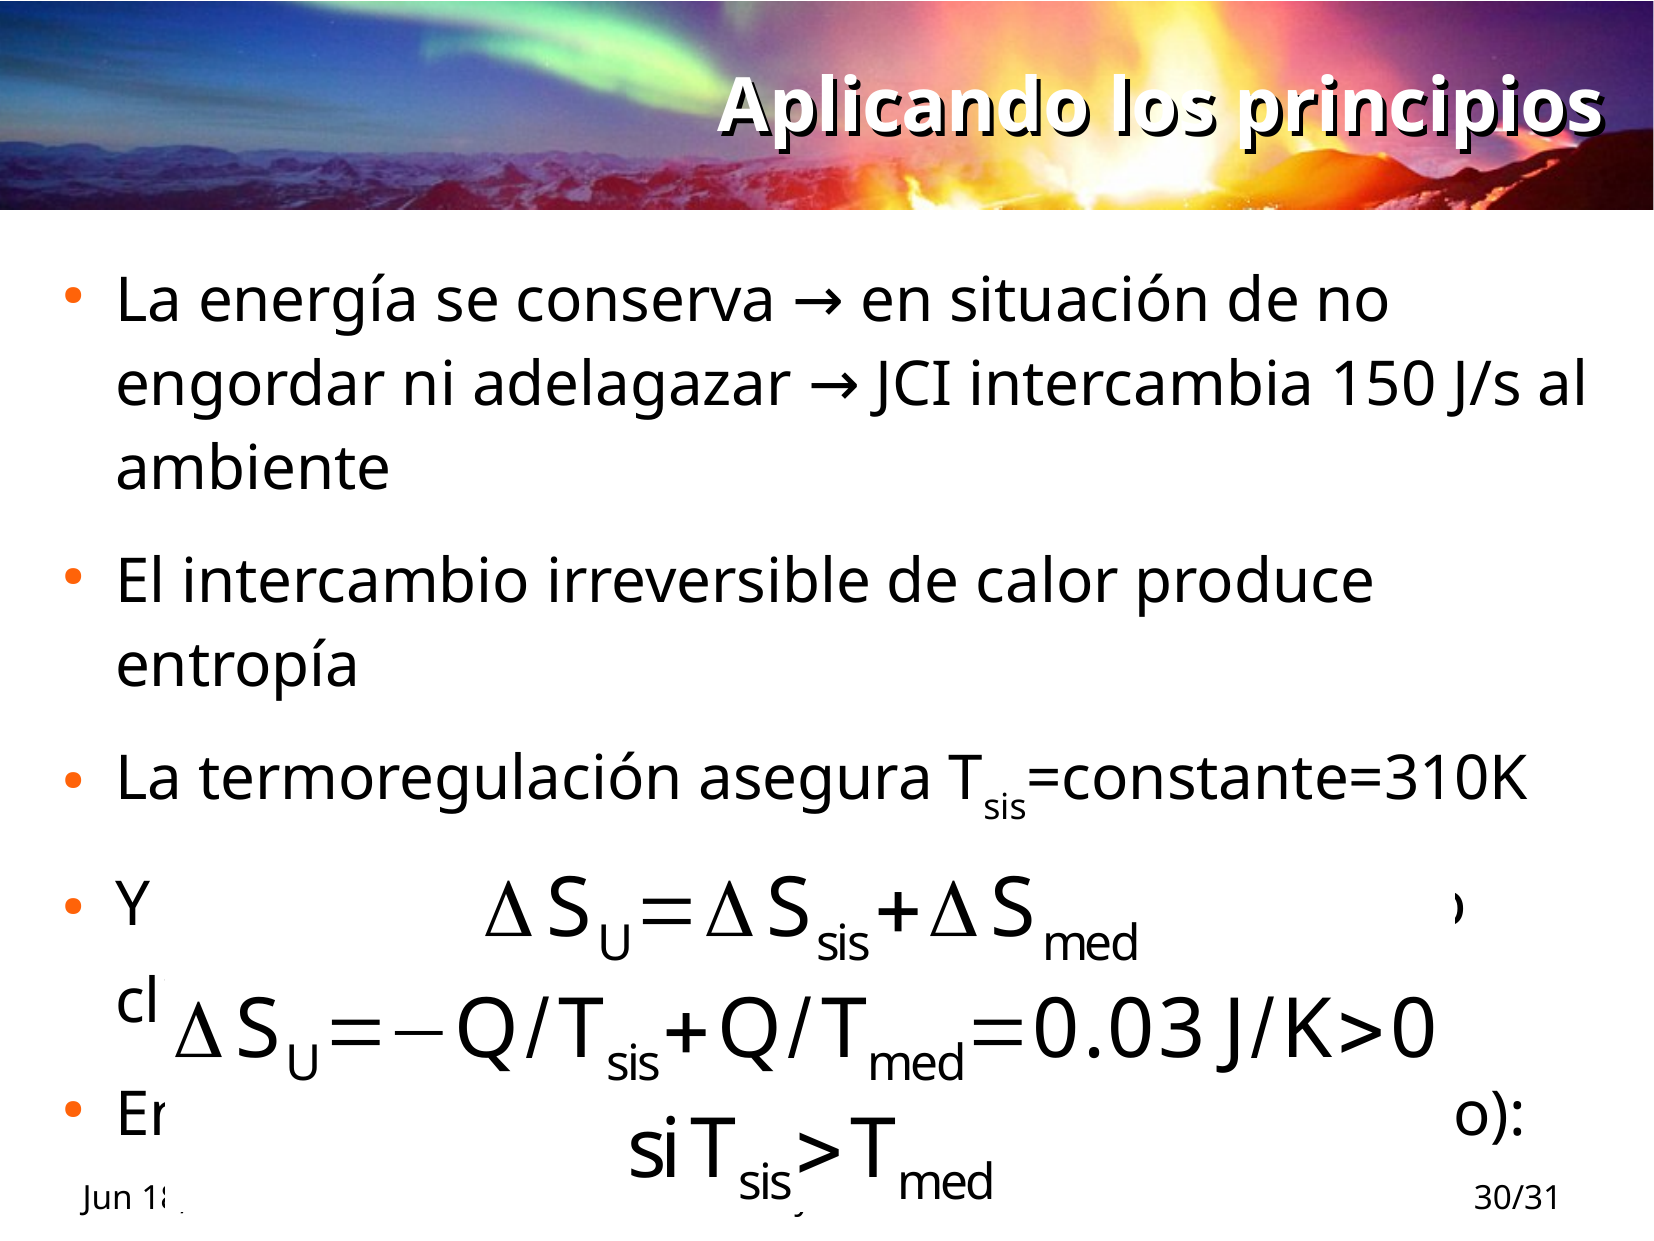

# Aplicando los principios
La energía se conserva → en situación de no engordar ni adelagazar → JCI intercambia 150 J/s al ambiente
El intercambio irreversible de calor produce entropía
La termoregulación asegura Tsis=constante=310K
Y por construcción, Tamb=constante=293K (pero clima)
En un segundo (esto es demasiado aproximado):
Jun 18, 2019
H. Asorey - F3B 2019
30